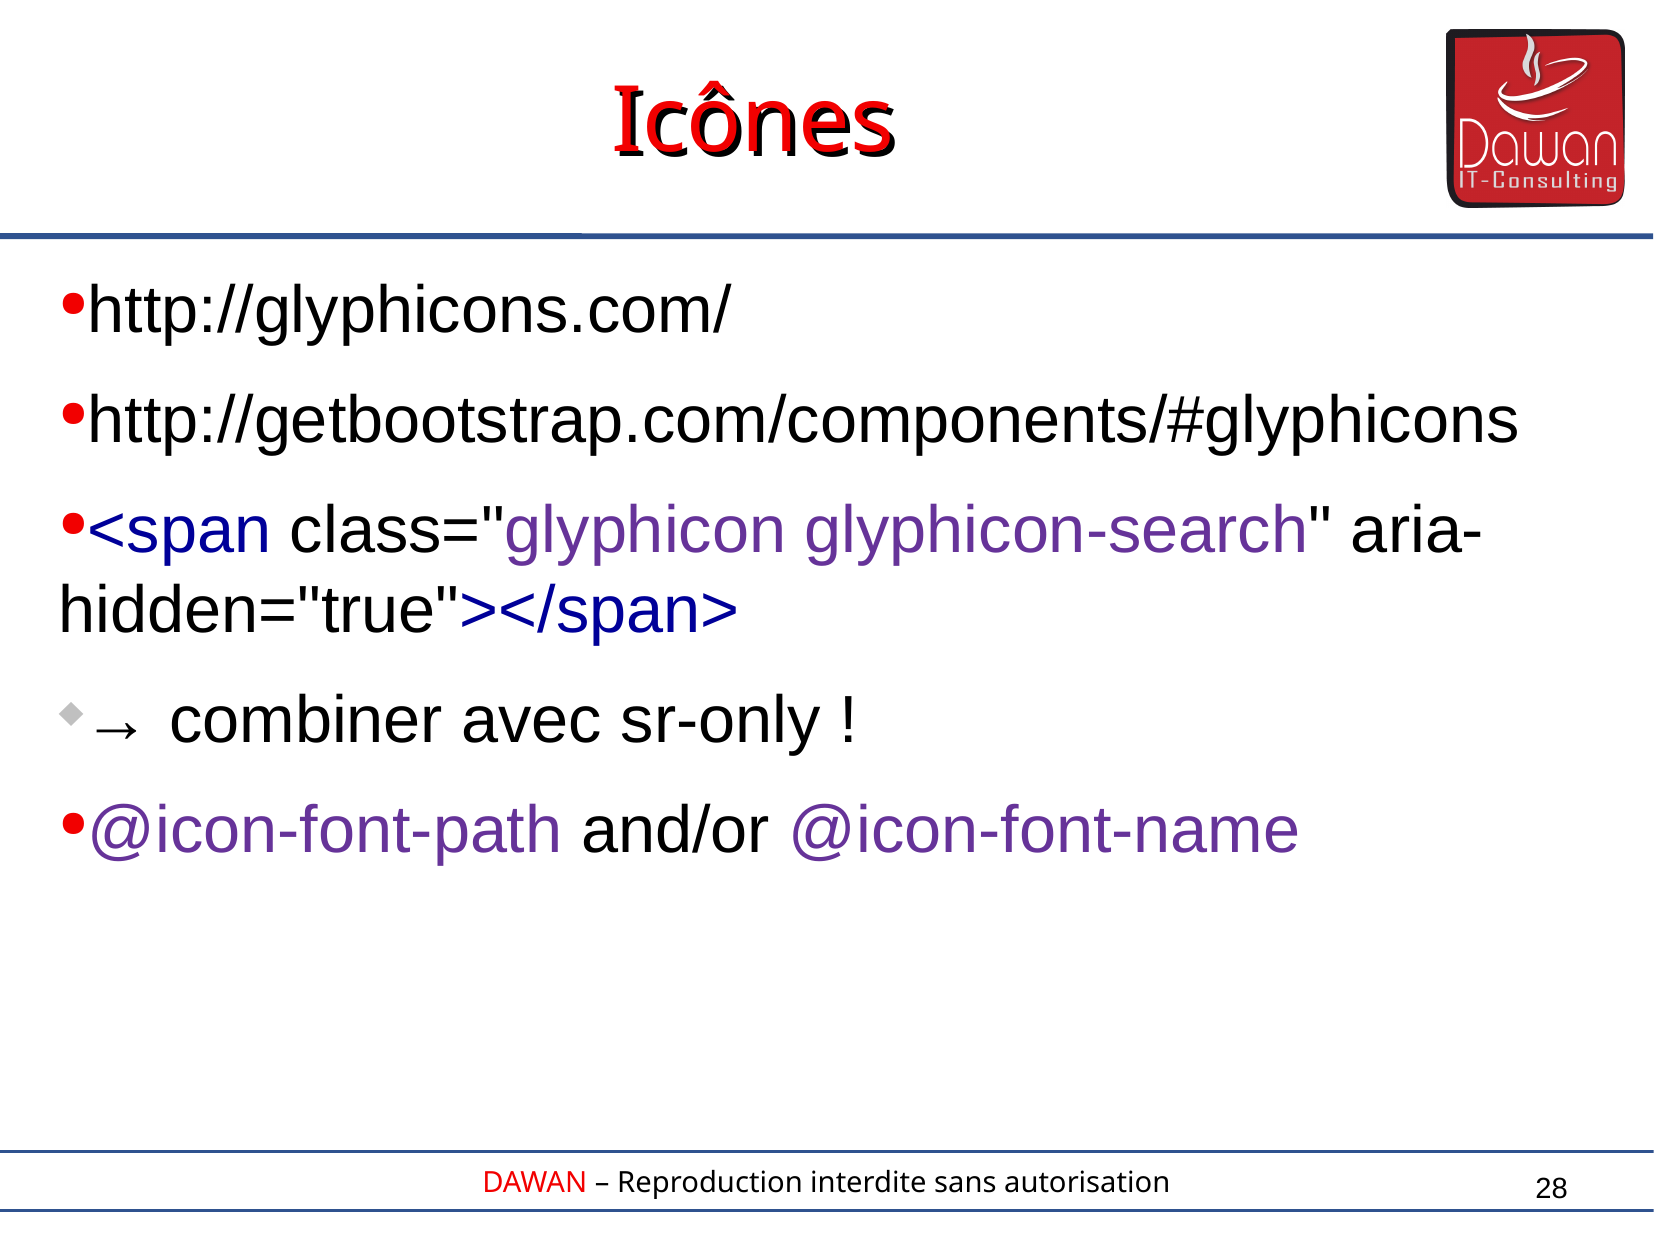

# Icônes
http://glyphicons.com/
http://getbootstrap.com/components/#glyphicons
<span class="glyphicon glyphicon-search" aria-hidden="true"></span>
→ combiner avec sr-only !
@icon-font-path and/or @icon-font-name